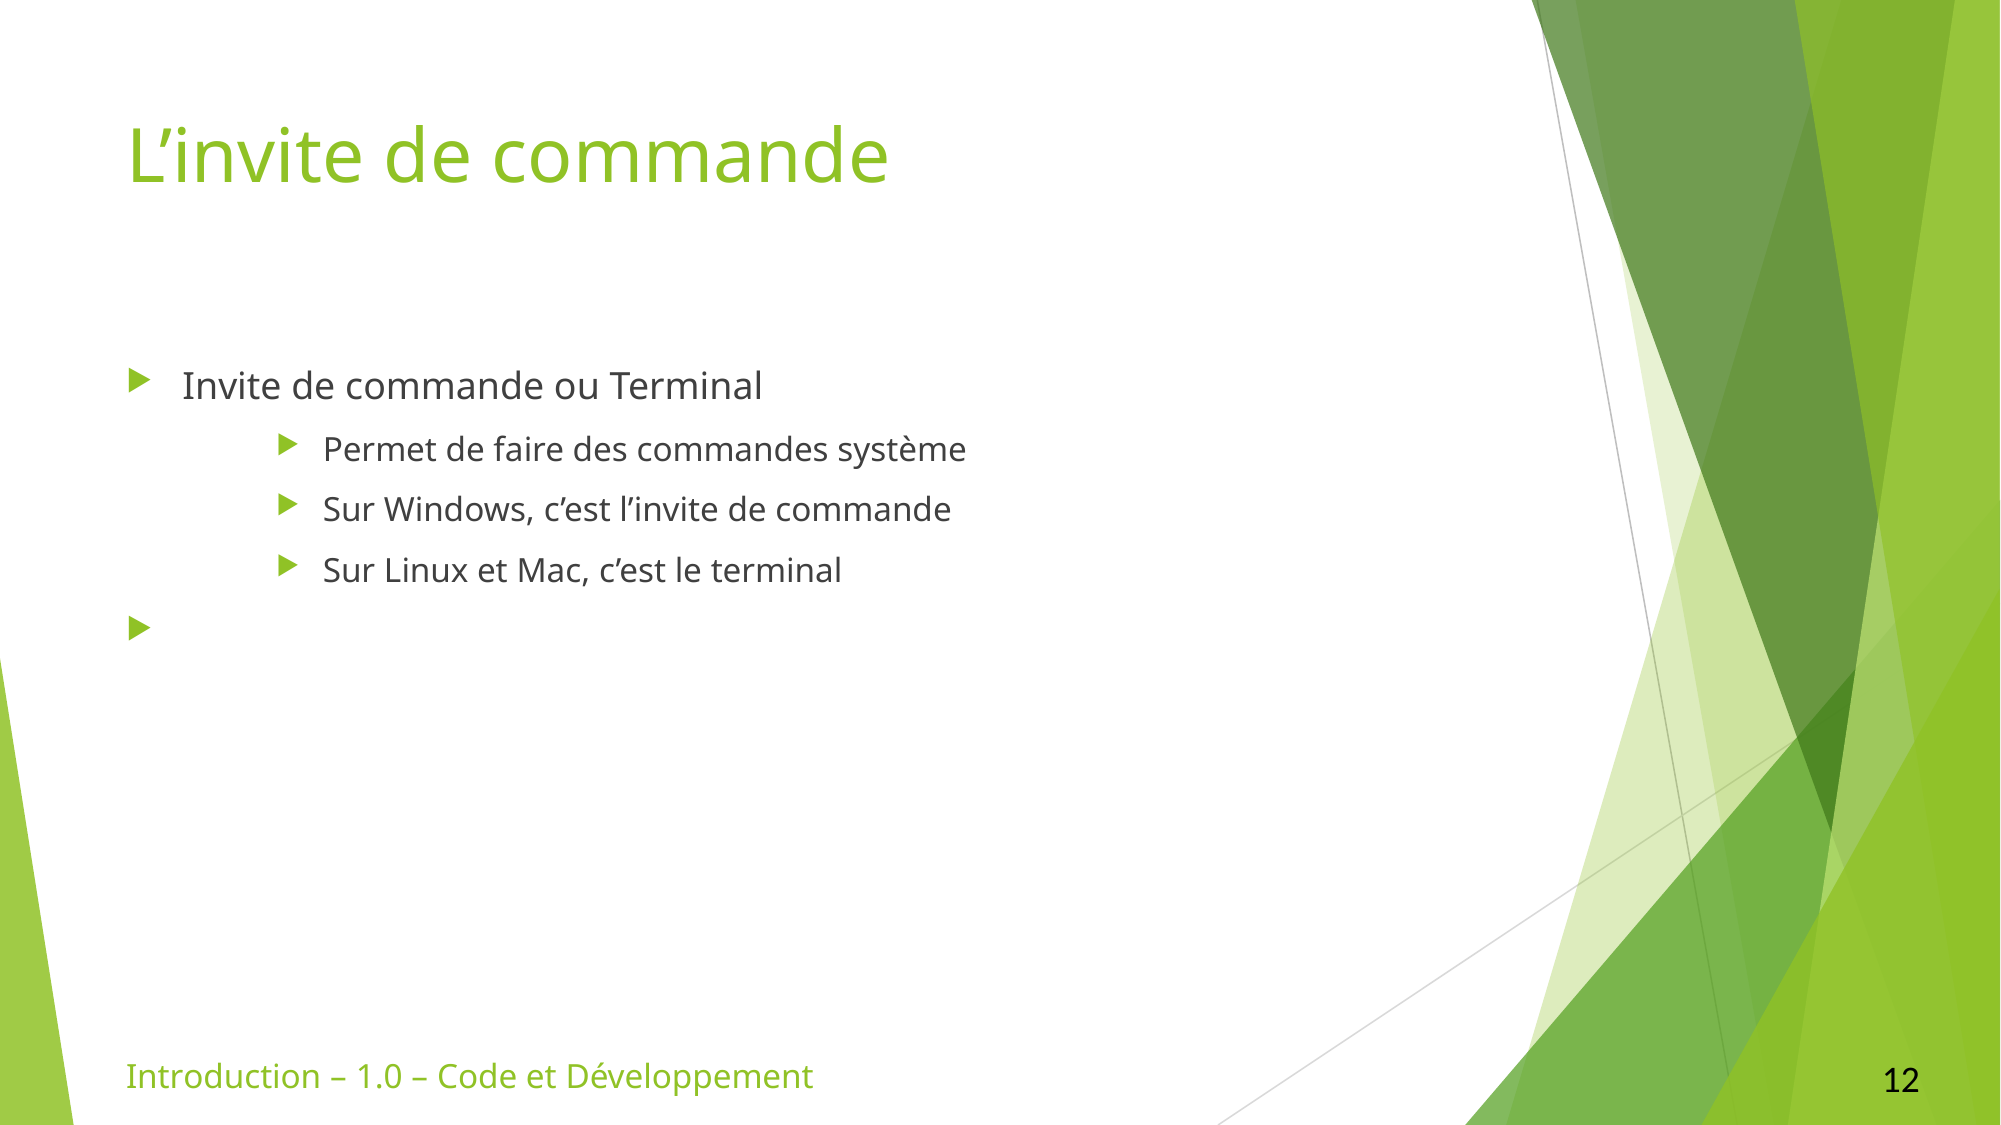

# L’invite de commande
Invite de commande ou Terminal
Permet de faire des commandes système
Sur Windows, c’est l’invite de commande
Sur Linux et Mac, c’est le terminal
Introduction – 1.0 – Code et Développement